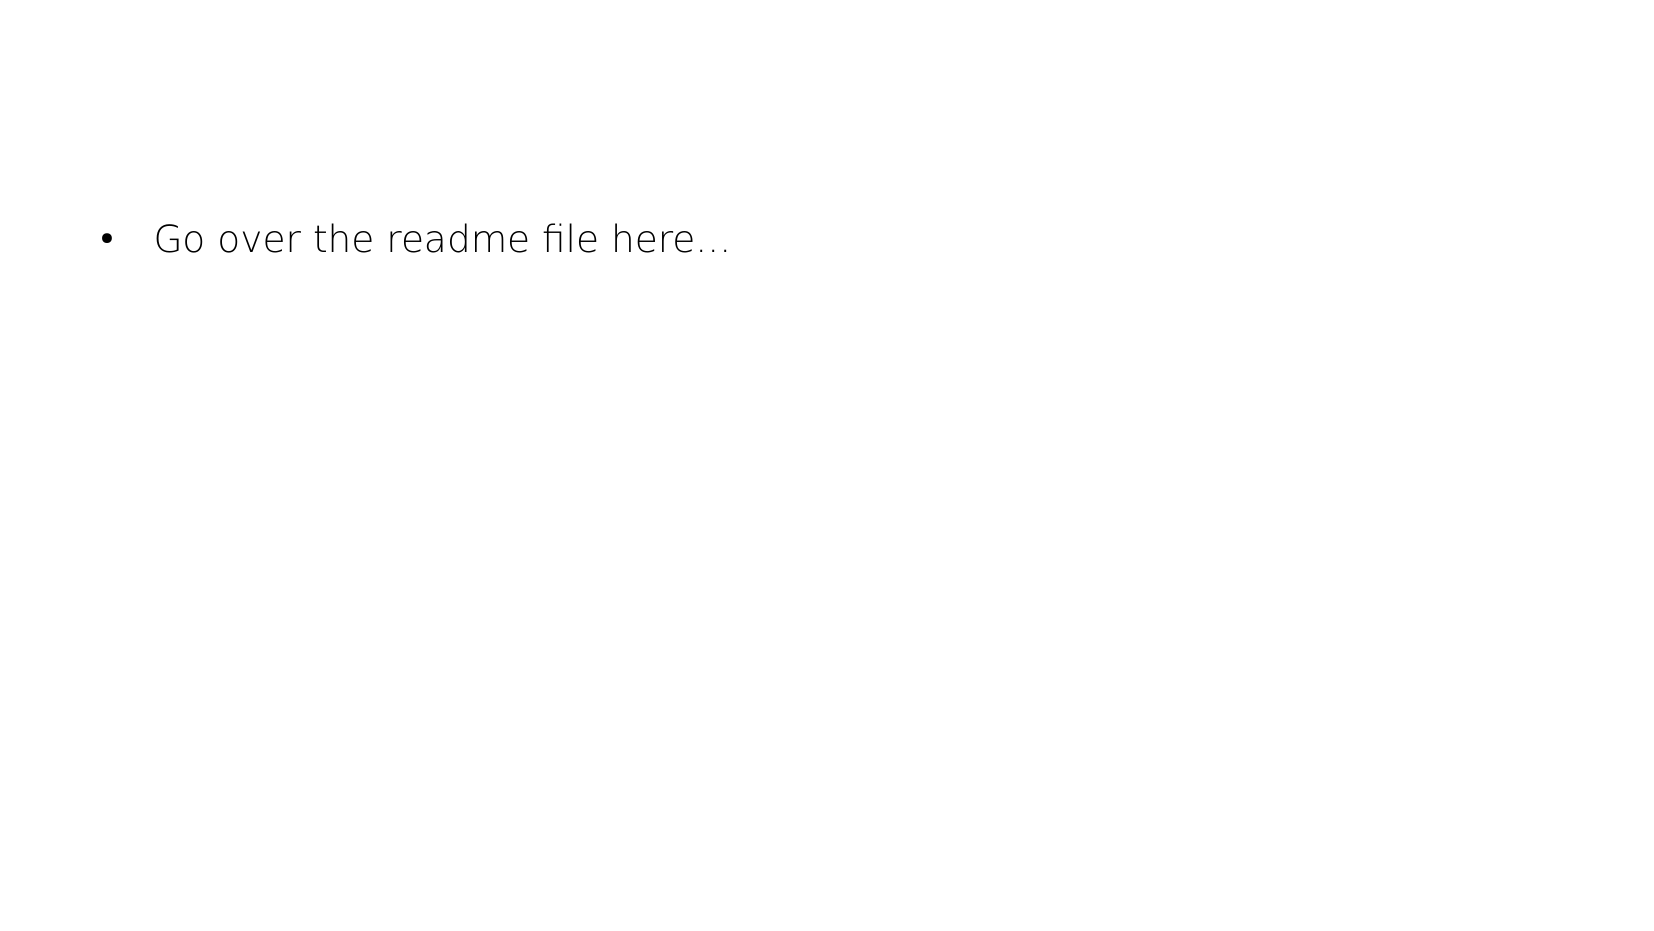

#
Go over the readme file here...